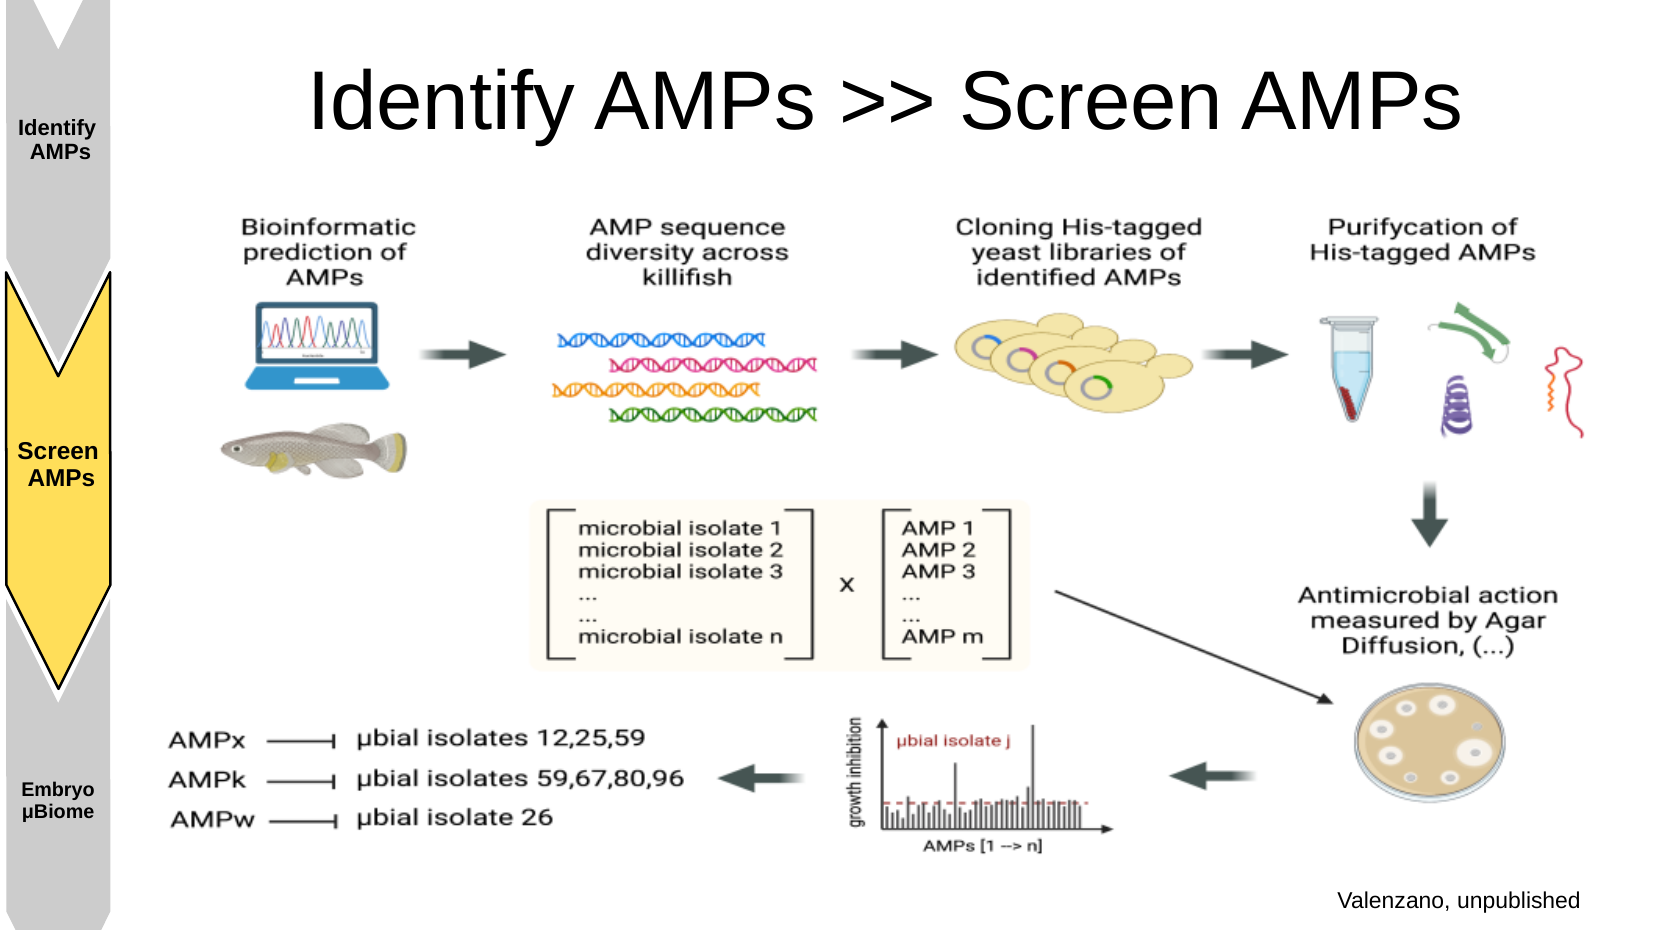

# Identify AMPs >> Screen AMPs
Valenzano, unpublished